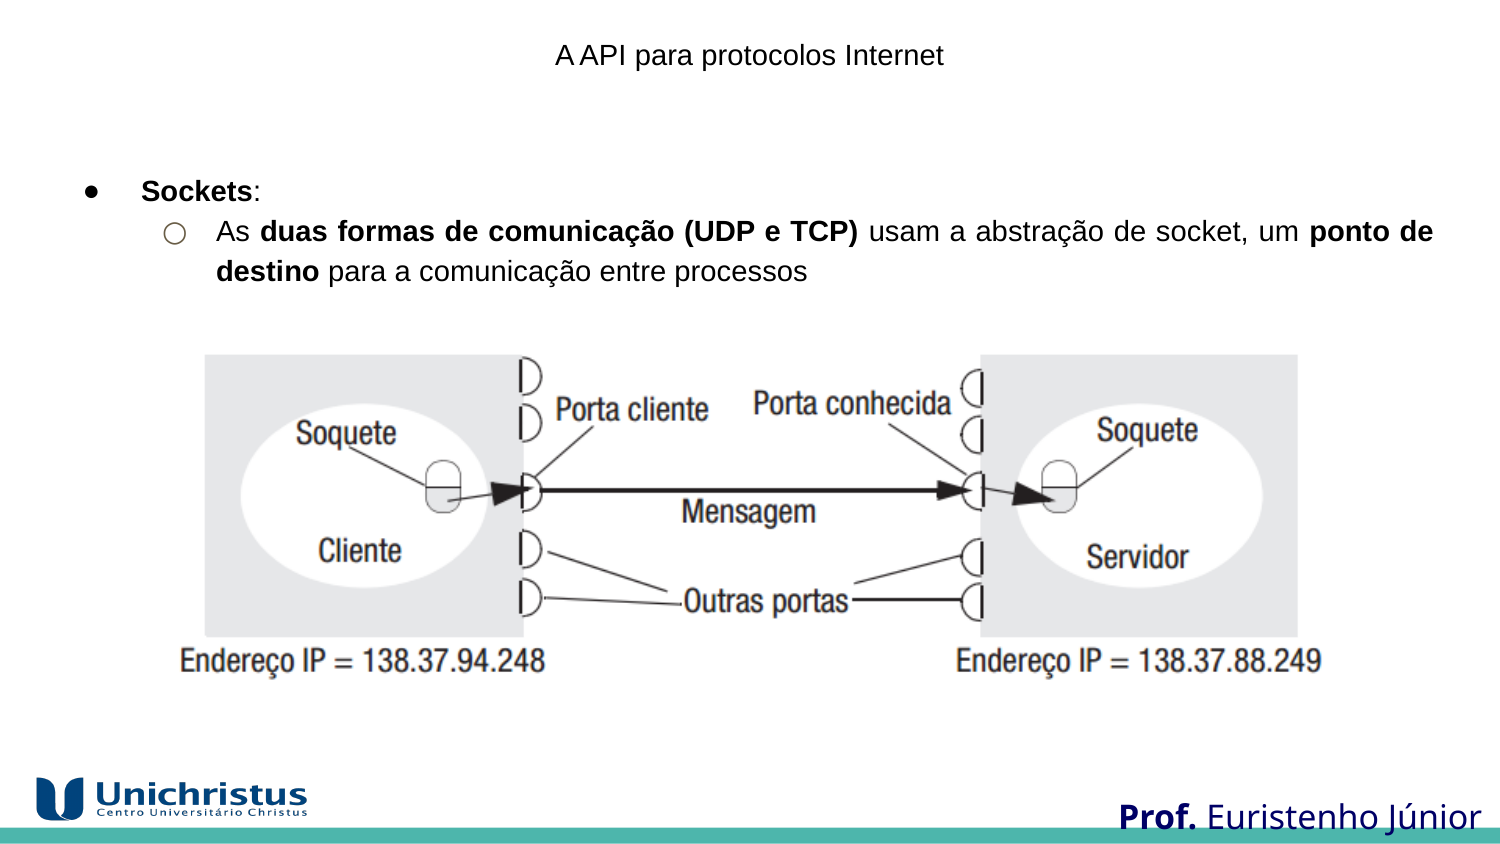

# A API para protocolos Internet
Sockets:
As duas formas de comunicação (UDP e TCP) usam a abstração de socket, um ponto de destino para a comunicação entre processos